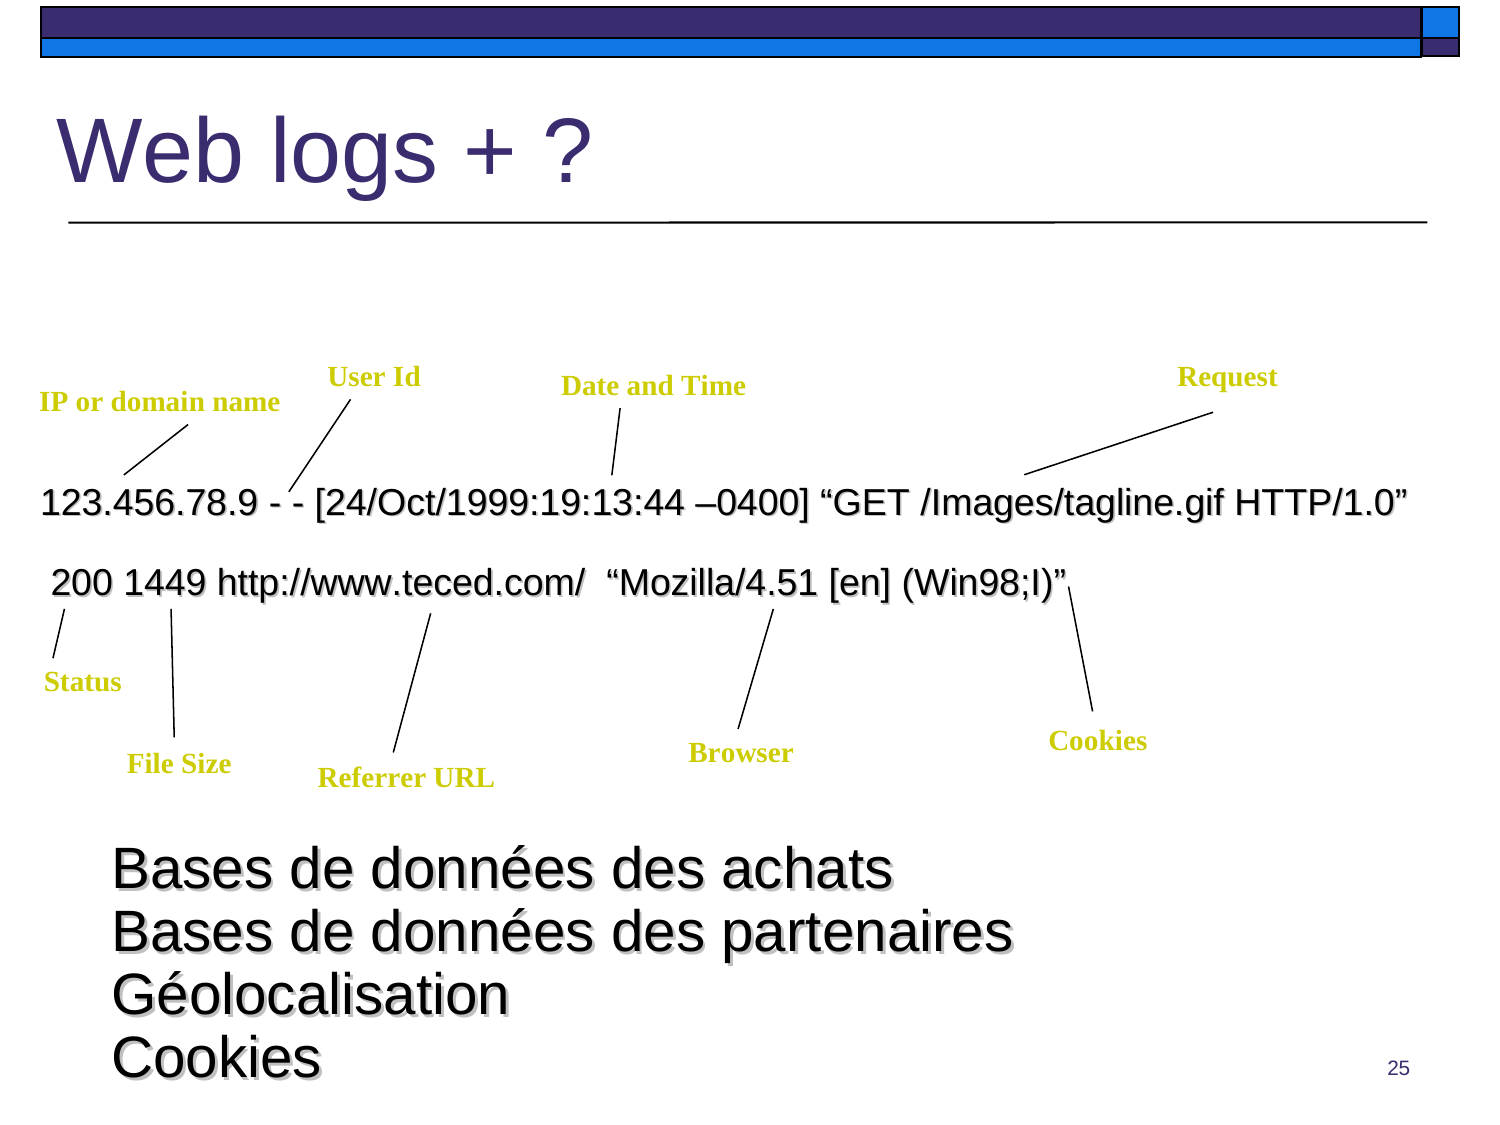

Web logs + ?
User Id
Request
Date and Time
IP or domain name
123.456.78.9 - - [24/Oct/1999:19:13:44 –0400] “GET /Images/tagline.gif HTTP/1.0”
 200 1449 http://www.teced.com/ “Mozilla/4.51 [en] (Win98;I)”
Cookies
Status
File Size
Browser
Referrer URL
Bases de données des achats
Bases de données des partenaires
Géolocalisation
Cookies